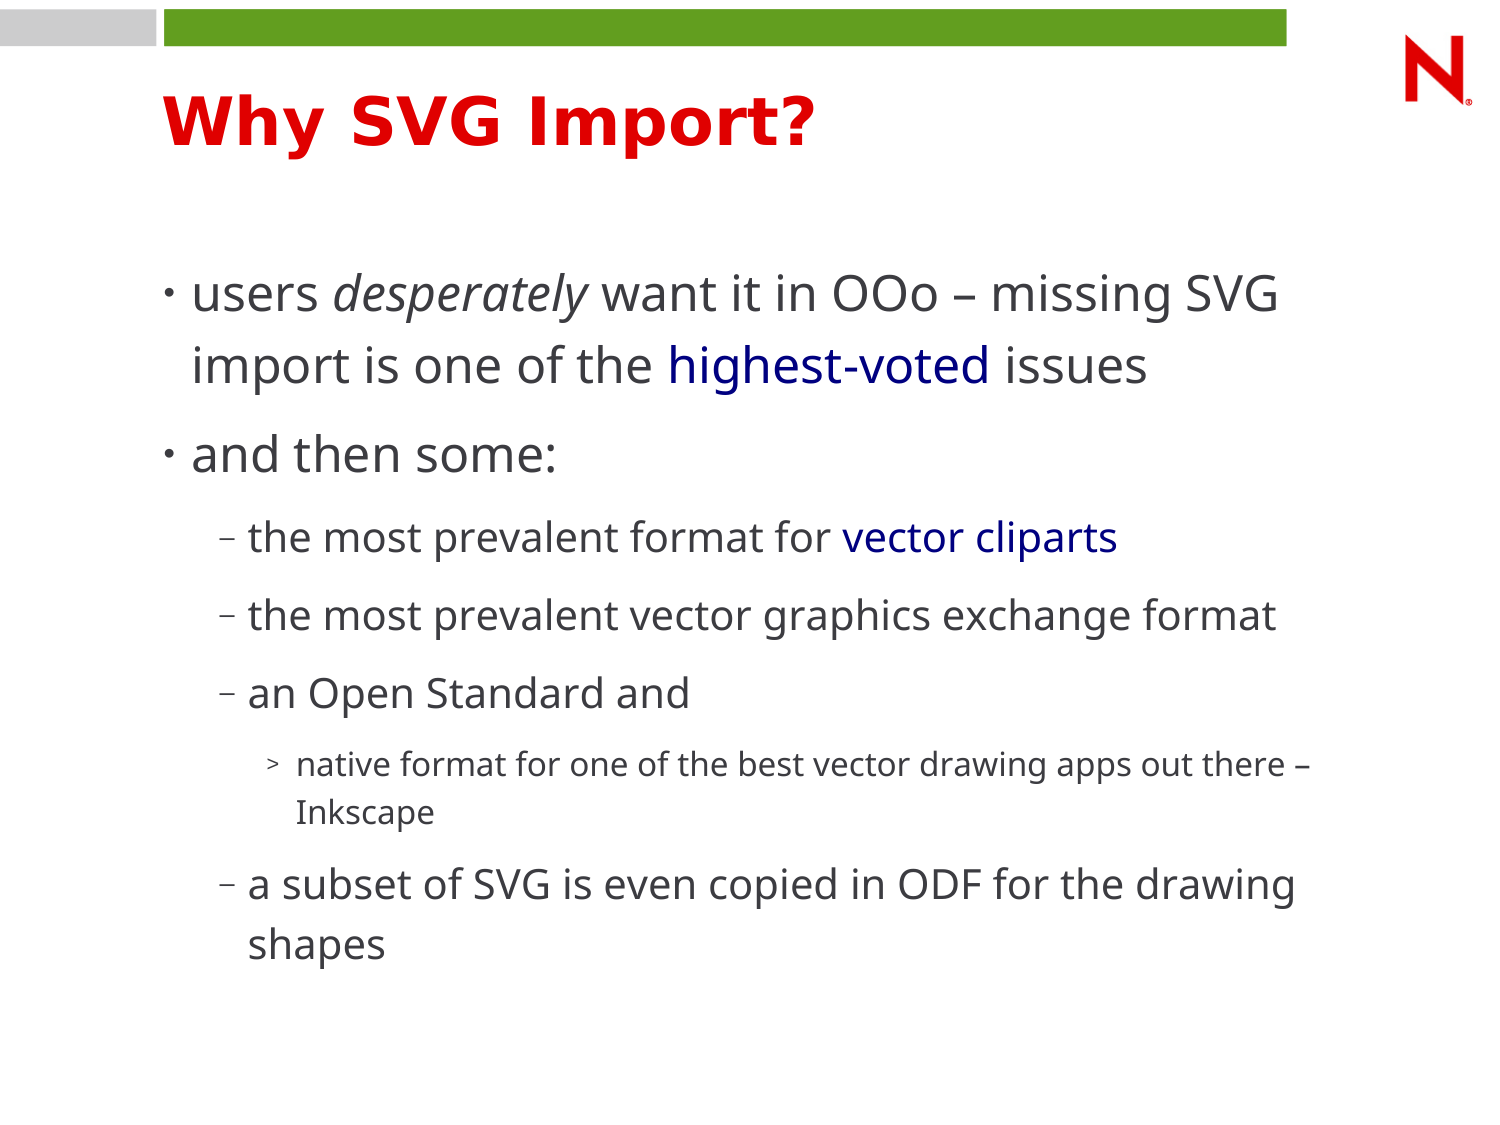

# Why SVG Import?
users desperately want it in OOo – missing SVG import is one of the highest-voted issues
and then some:
the most prevalent format for vector cliparts
the most prevalent vector graphics exchange format
an Open Standard and
native format for one of the best vector drawing apps out there – Inkscape
a subset of SVG is even copied in ODF for the drawing shapes